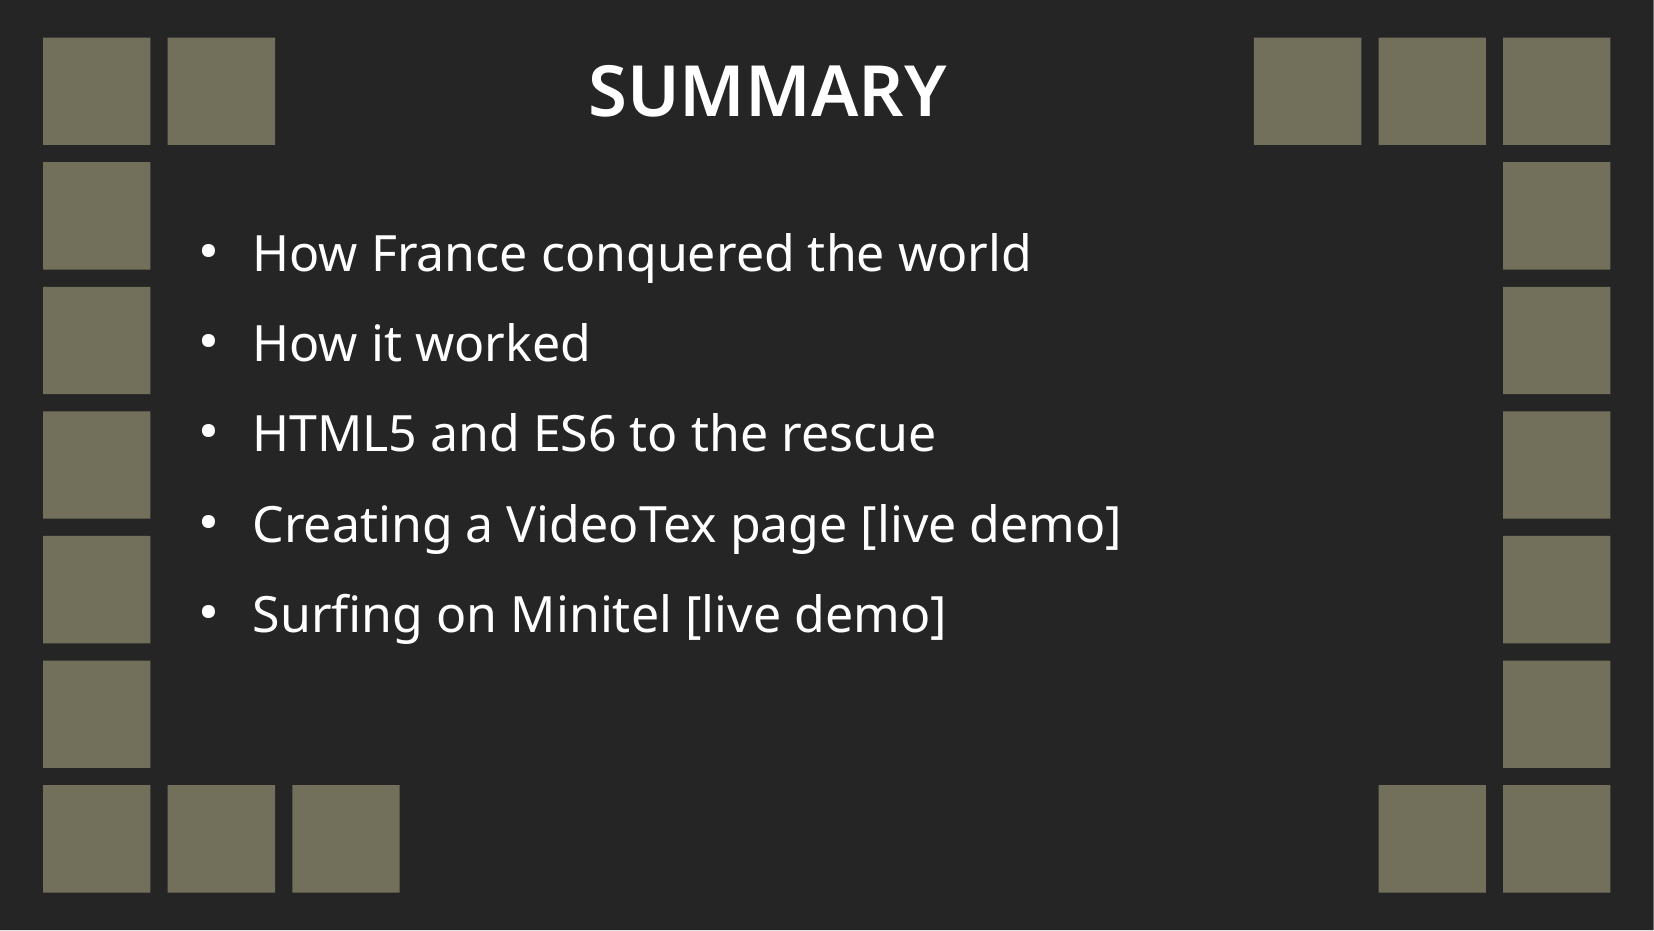

# Summary
How France conquered the world
How it worked
HTML5 and ES6 to the rescue
Creating a VideoTex page [live demo]
Surfing on Minitel [live demo]